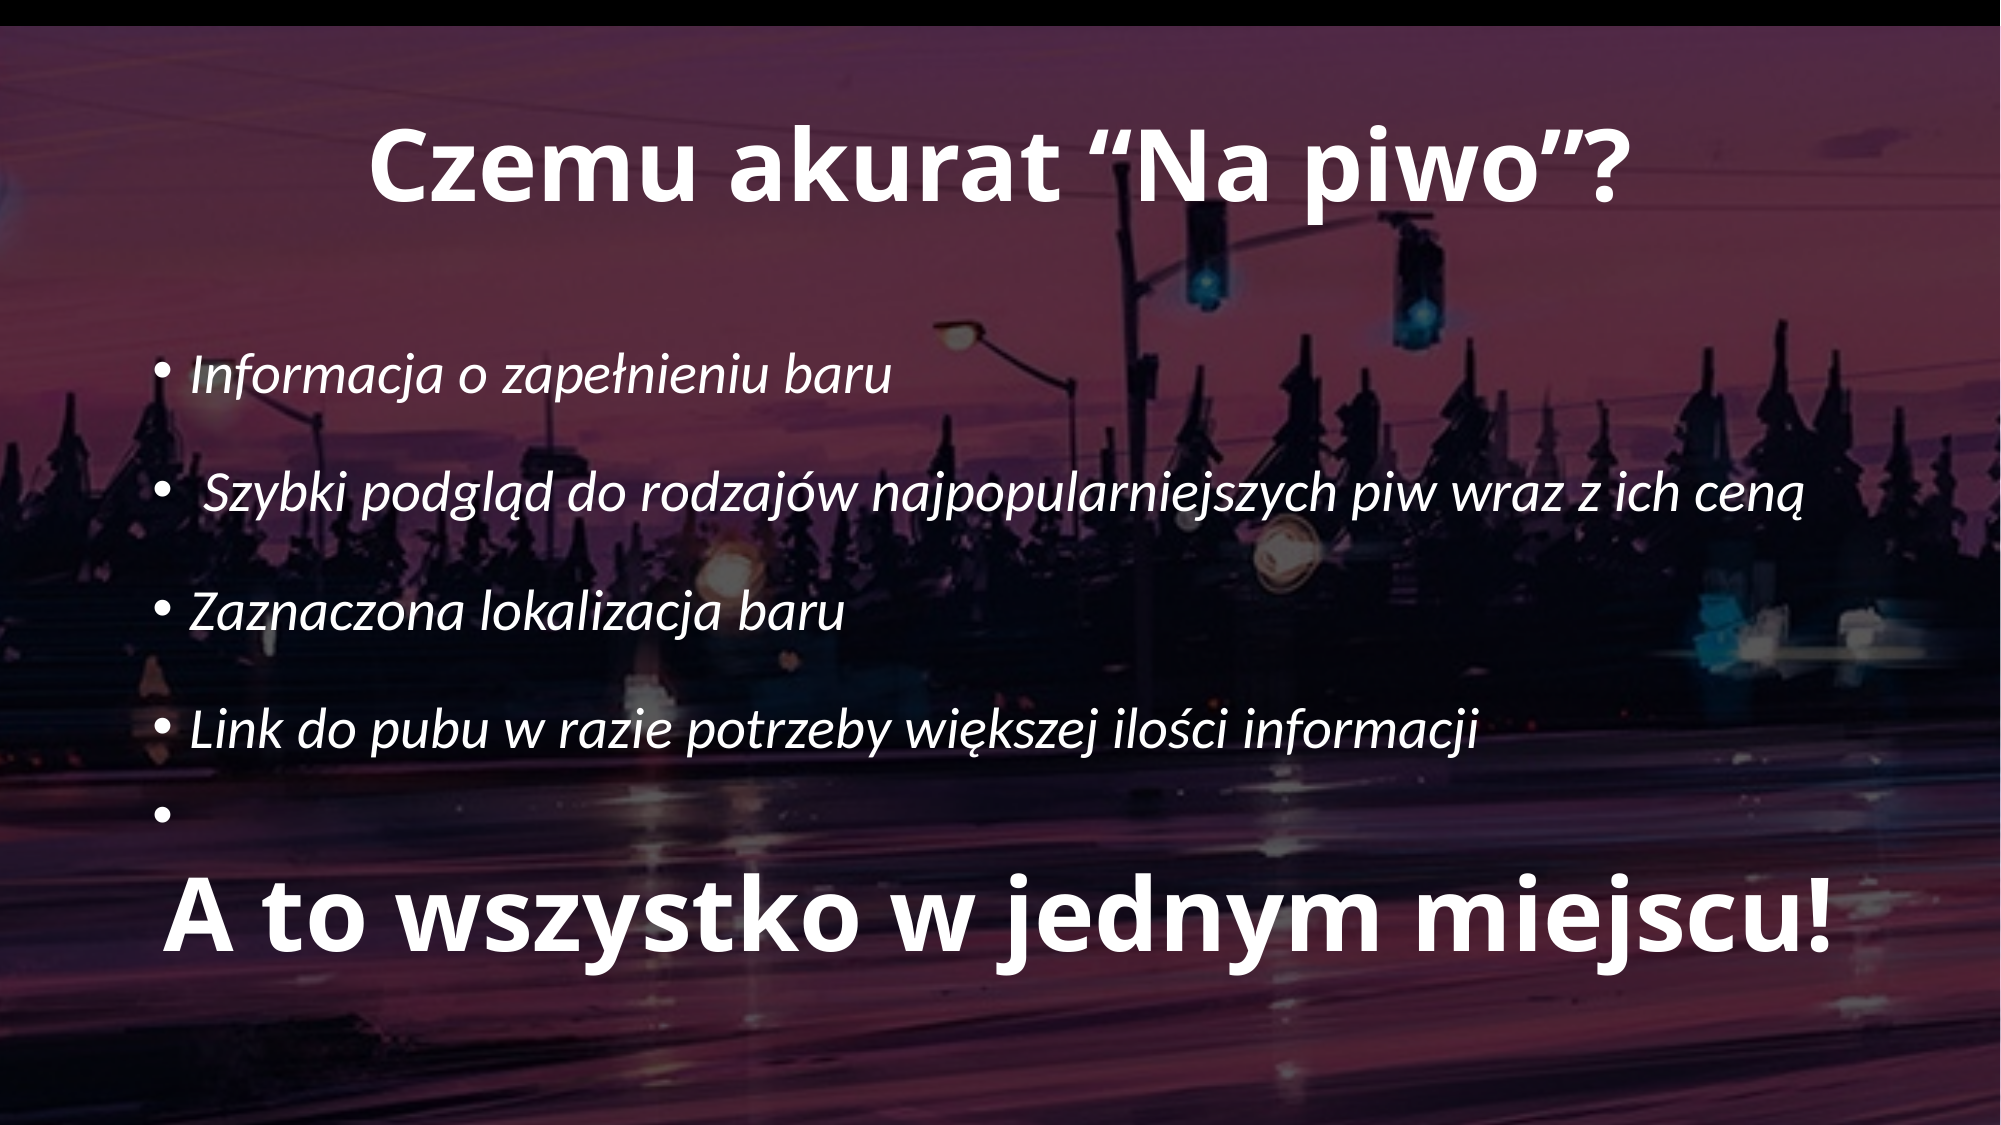

# Czemu akurat “Na piwo”?
Informacja o zapełnieniu baru
 Szybki podgląd do rodzajów najpopularniejszych piw wraz z ich ceną
Zaznaczona lokalizacja baru
Link do pubu w razie potrzeby większej ilości informacji
A to wszystko w jednym miejscu!